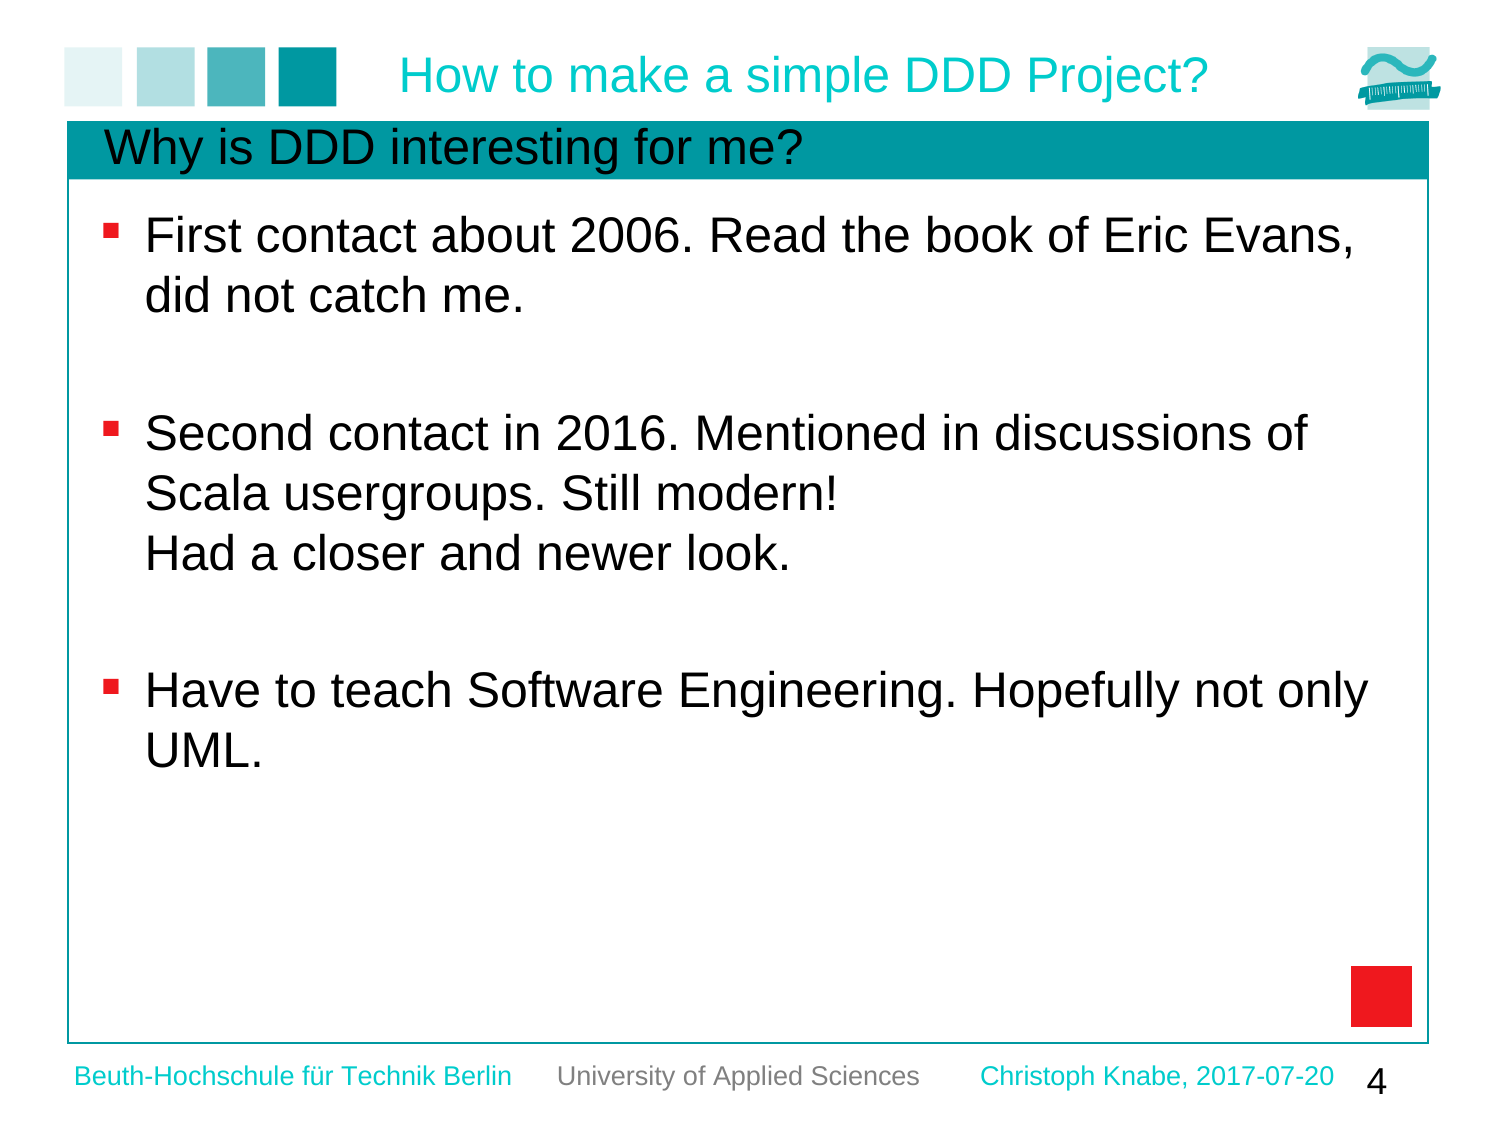

Why is DDD interesting for me?
First contact about 2006. Read the book of Eric Evans,
did not catch me.
Second contact in 2016. Mentioned in discussions of Scala usergroups. Still modern!
Had a closer and newer look.
Have to teach Software Engineering. Hopefully not only UML.
4